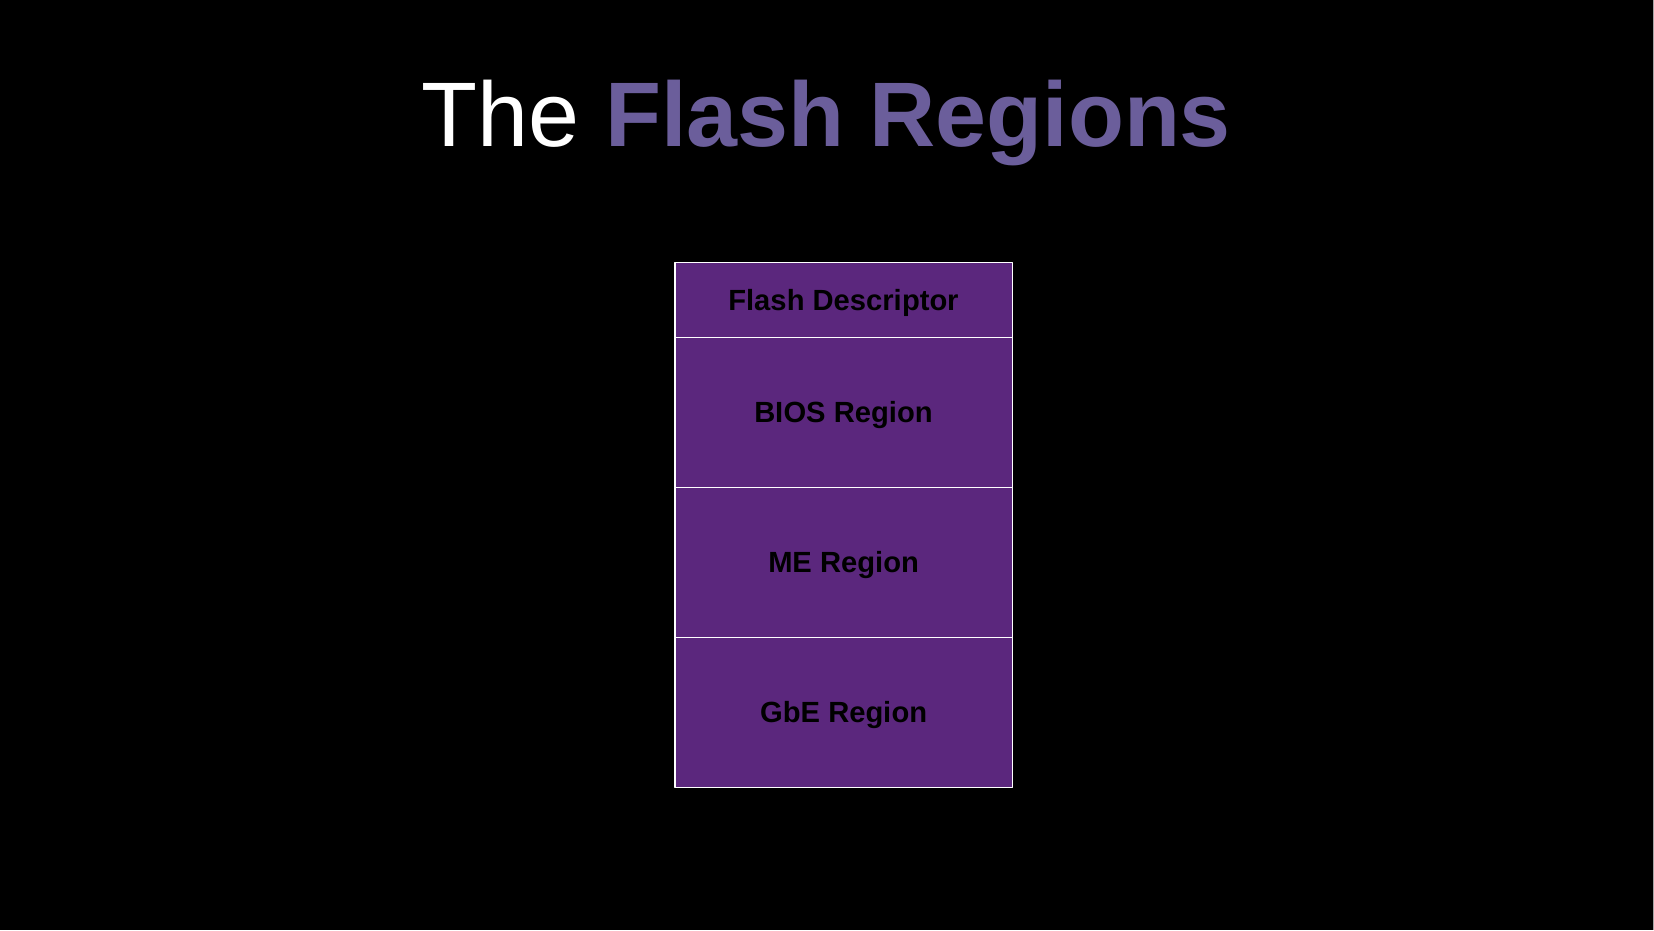

# The Flash Regions
Flash Descriptor
BIOS Region
ME Region
GbE Region